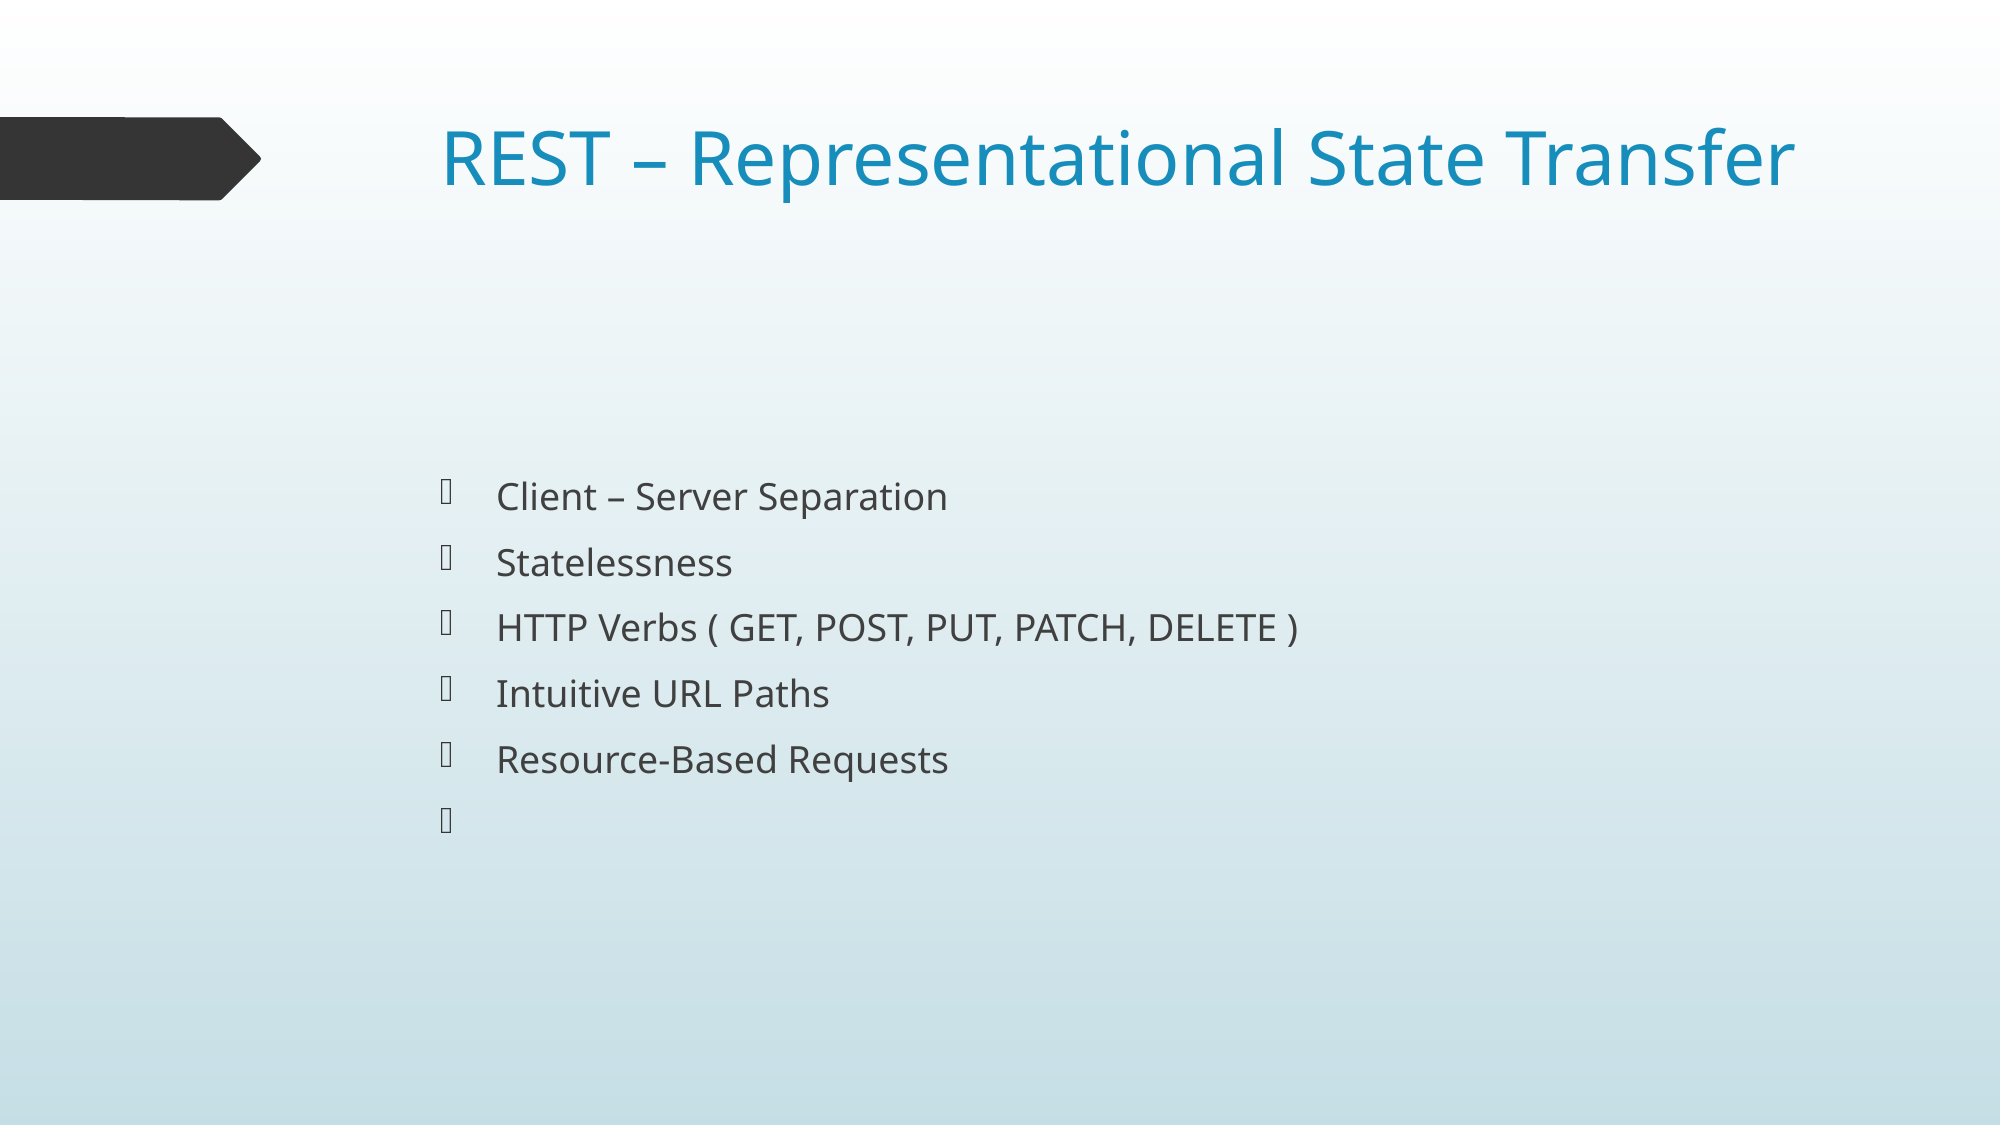

# REST – Representational State Transfer
Client – Server Separation
Statelessness
HTTP Verbs ( GET, POST, PUT, PATCH, DELETE )
Intuitive URL Paths
Resource-Based Requests